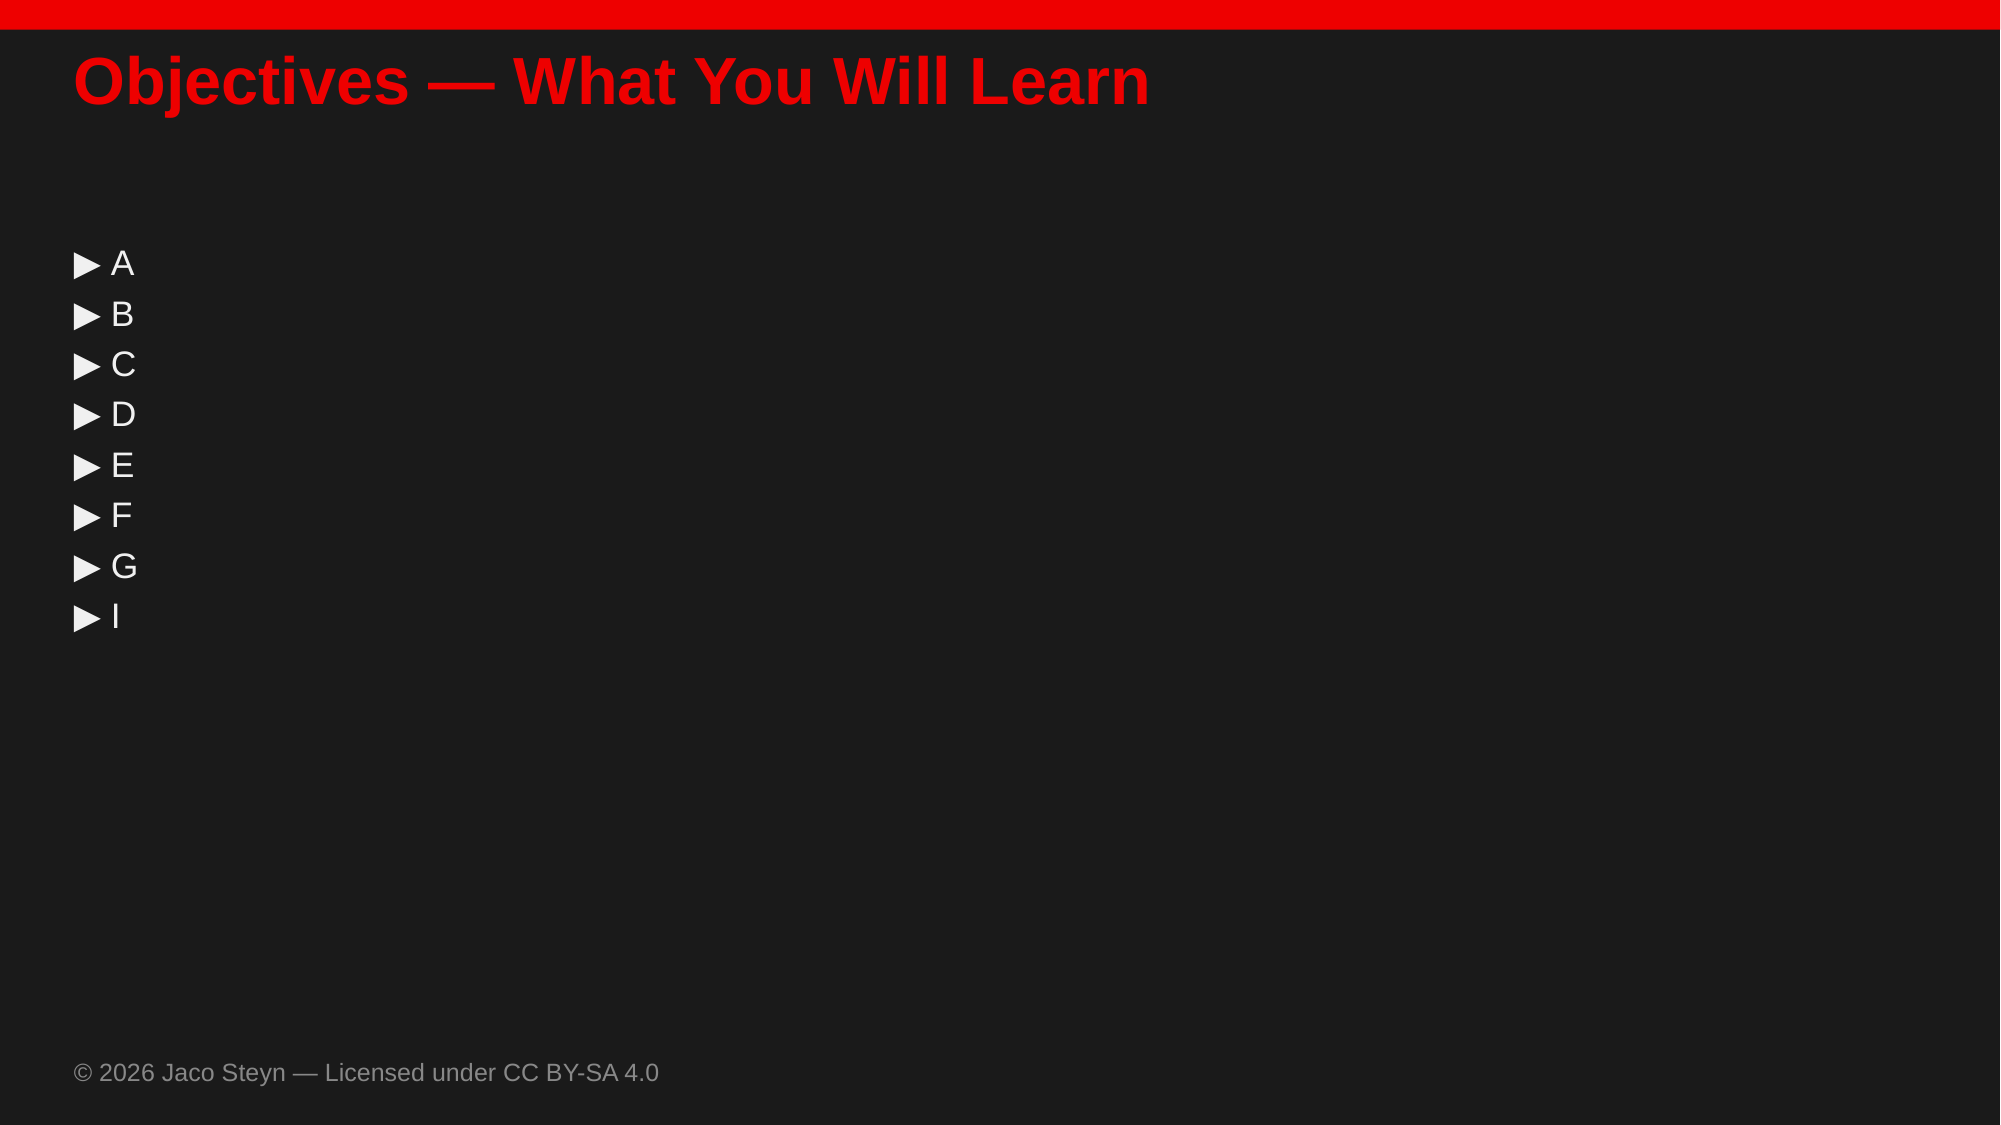

Objectives — What You Will Learn
▶ A
▶ B
▶ C
▶ D
▶ E
▶ F
▶ G
▶ I
© 2026 Jaco Steyn — Licensed under CC BY-SA 4.0